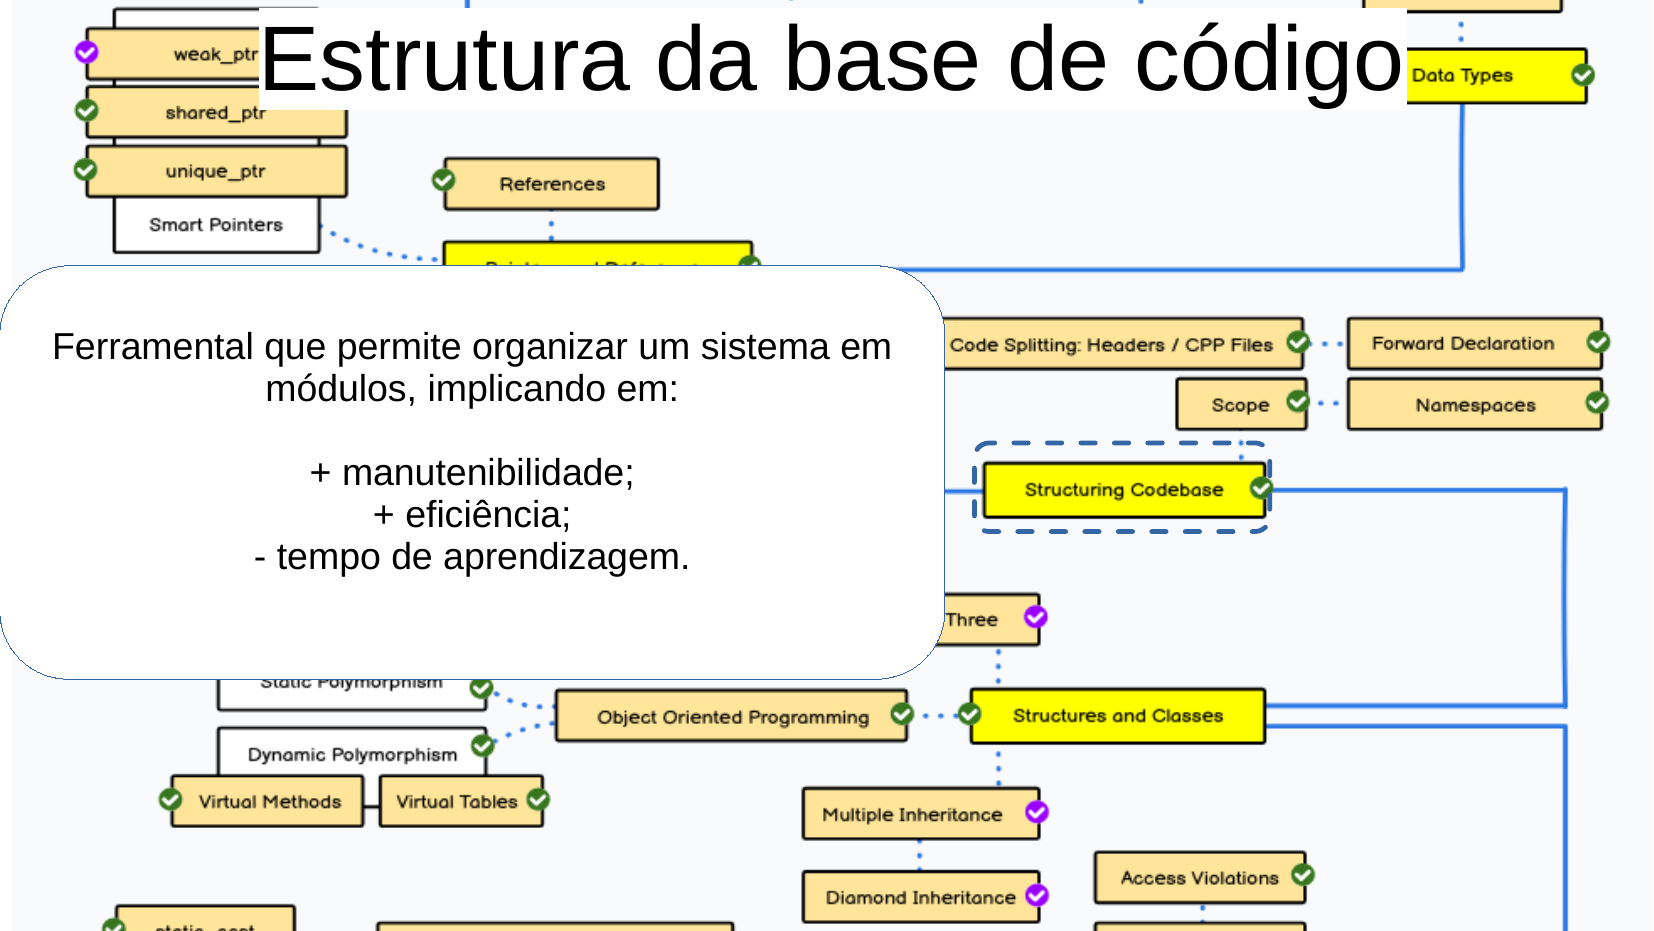

# Estrutura da base de código
Ferramental que permite organizar um sistema em módulos, implicando em:
+ manutenibilidade;
+ eficiência;
- tempo de aprendizagem.